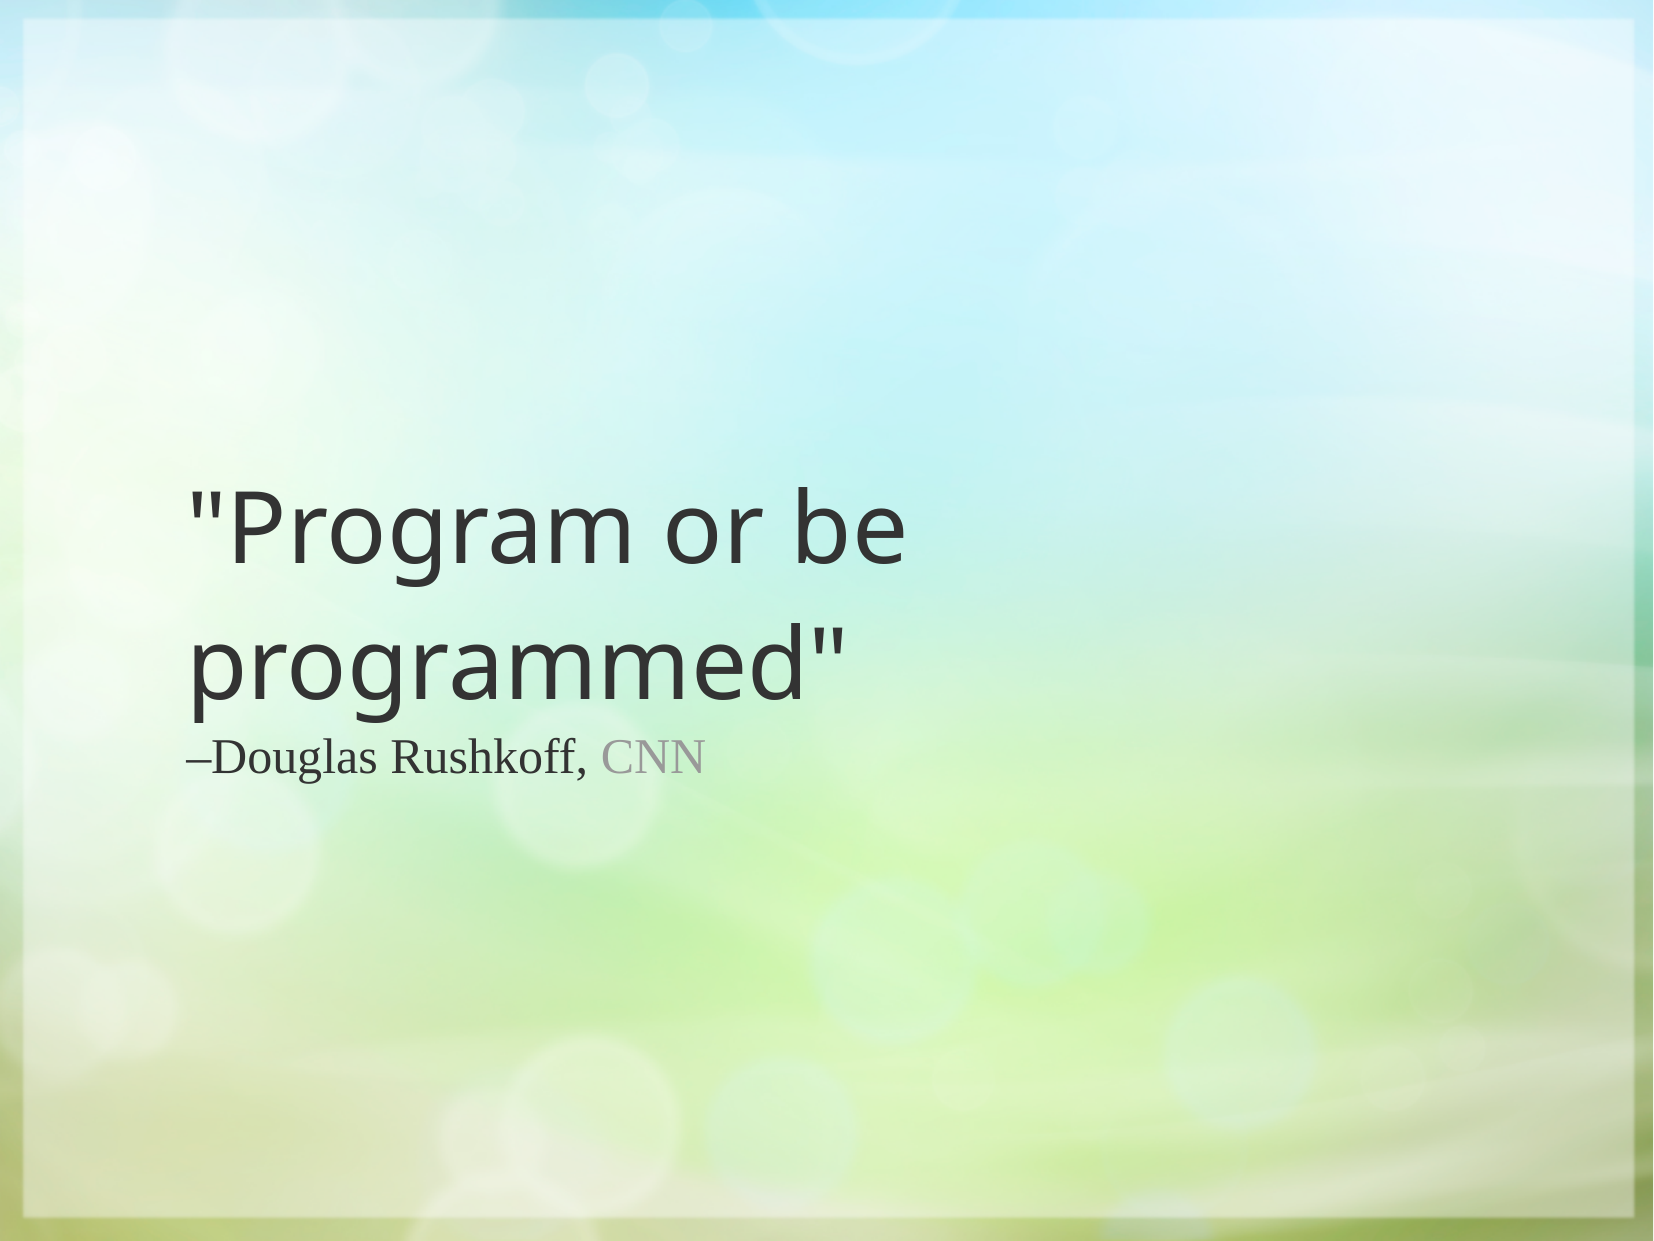

# "Program or be programmed"
–Douglas Rushkoff, CNN